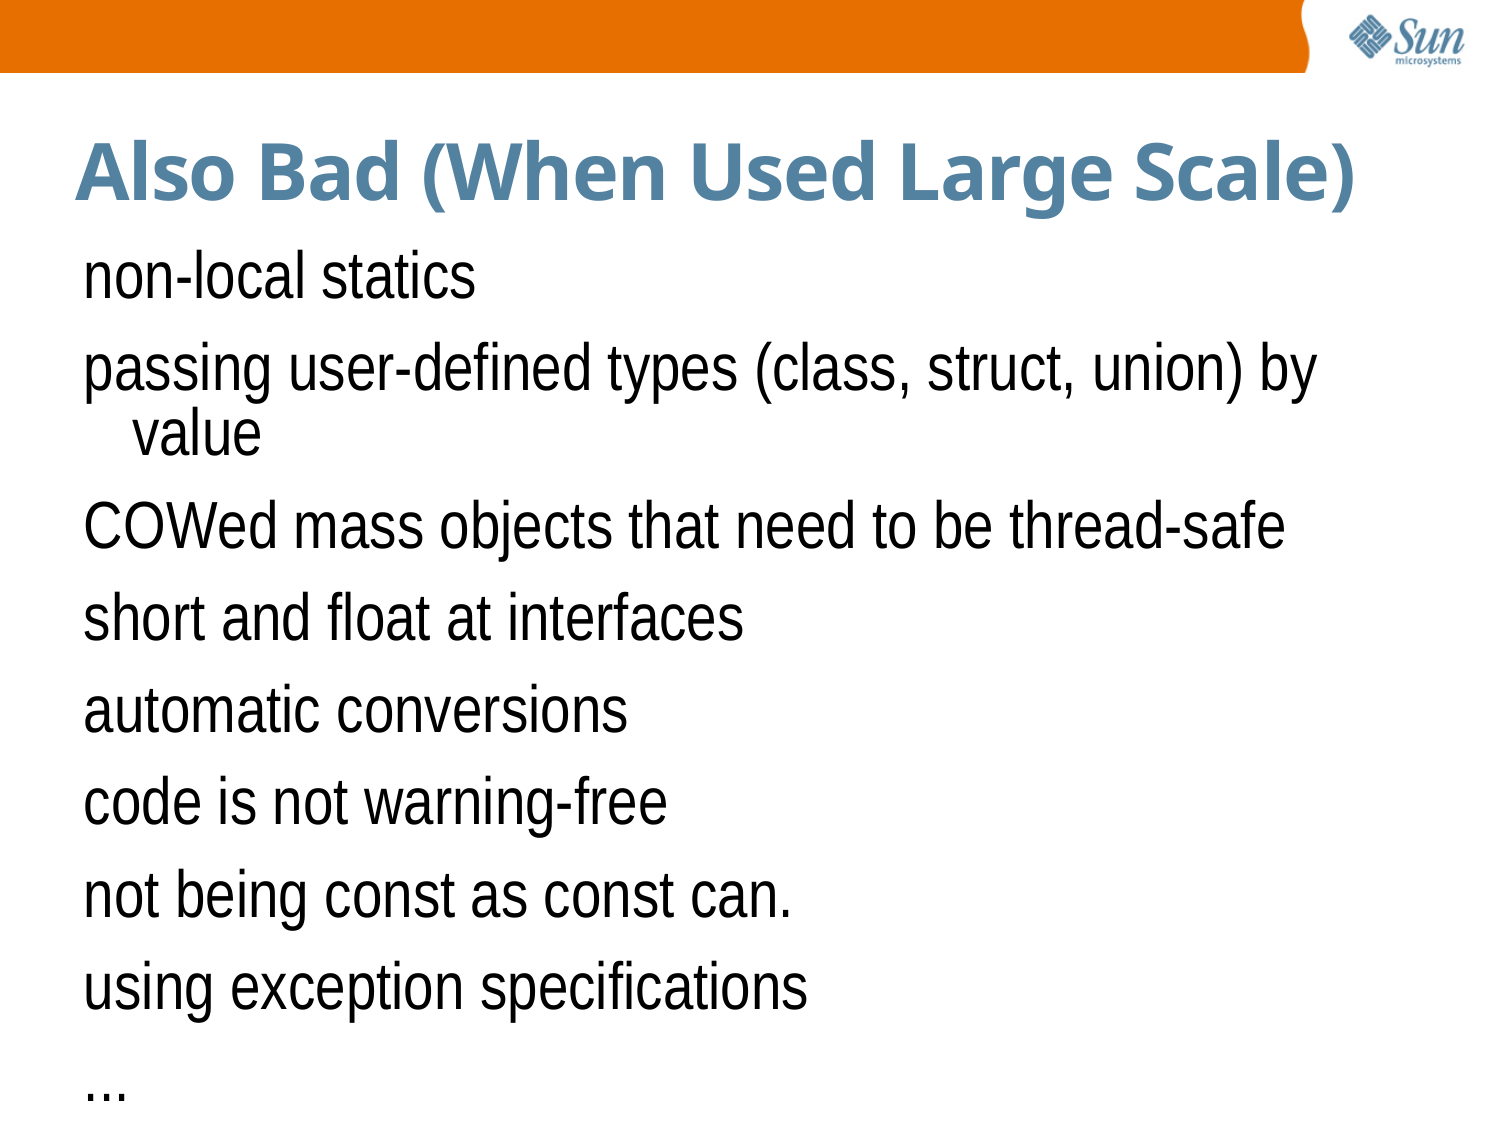

# Also Bad (When Used Large Scale)
non-local statics
passing user-defined types (class, struct, union) by value
COWed mass objects that need to be thread-safe
short and float at interfaces
automatic conversions
code is not warning-free
not being const as const can.
using exception specifications
...